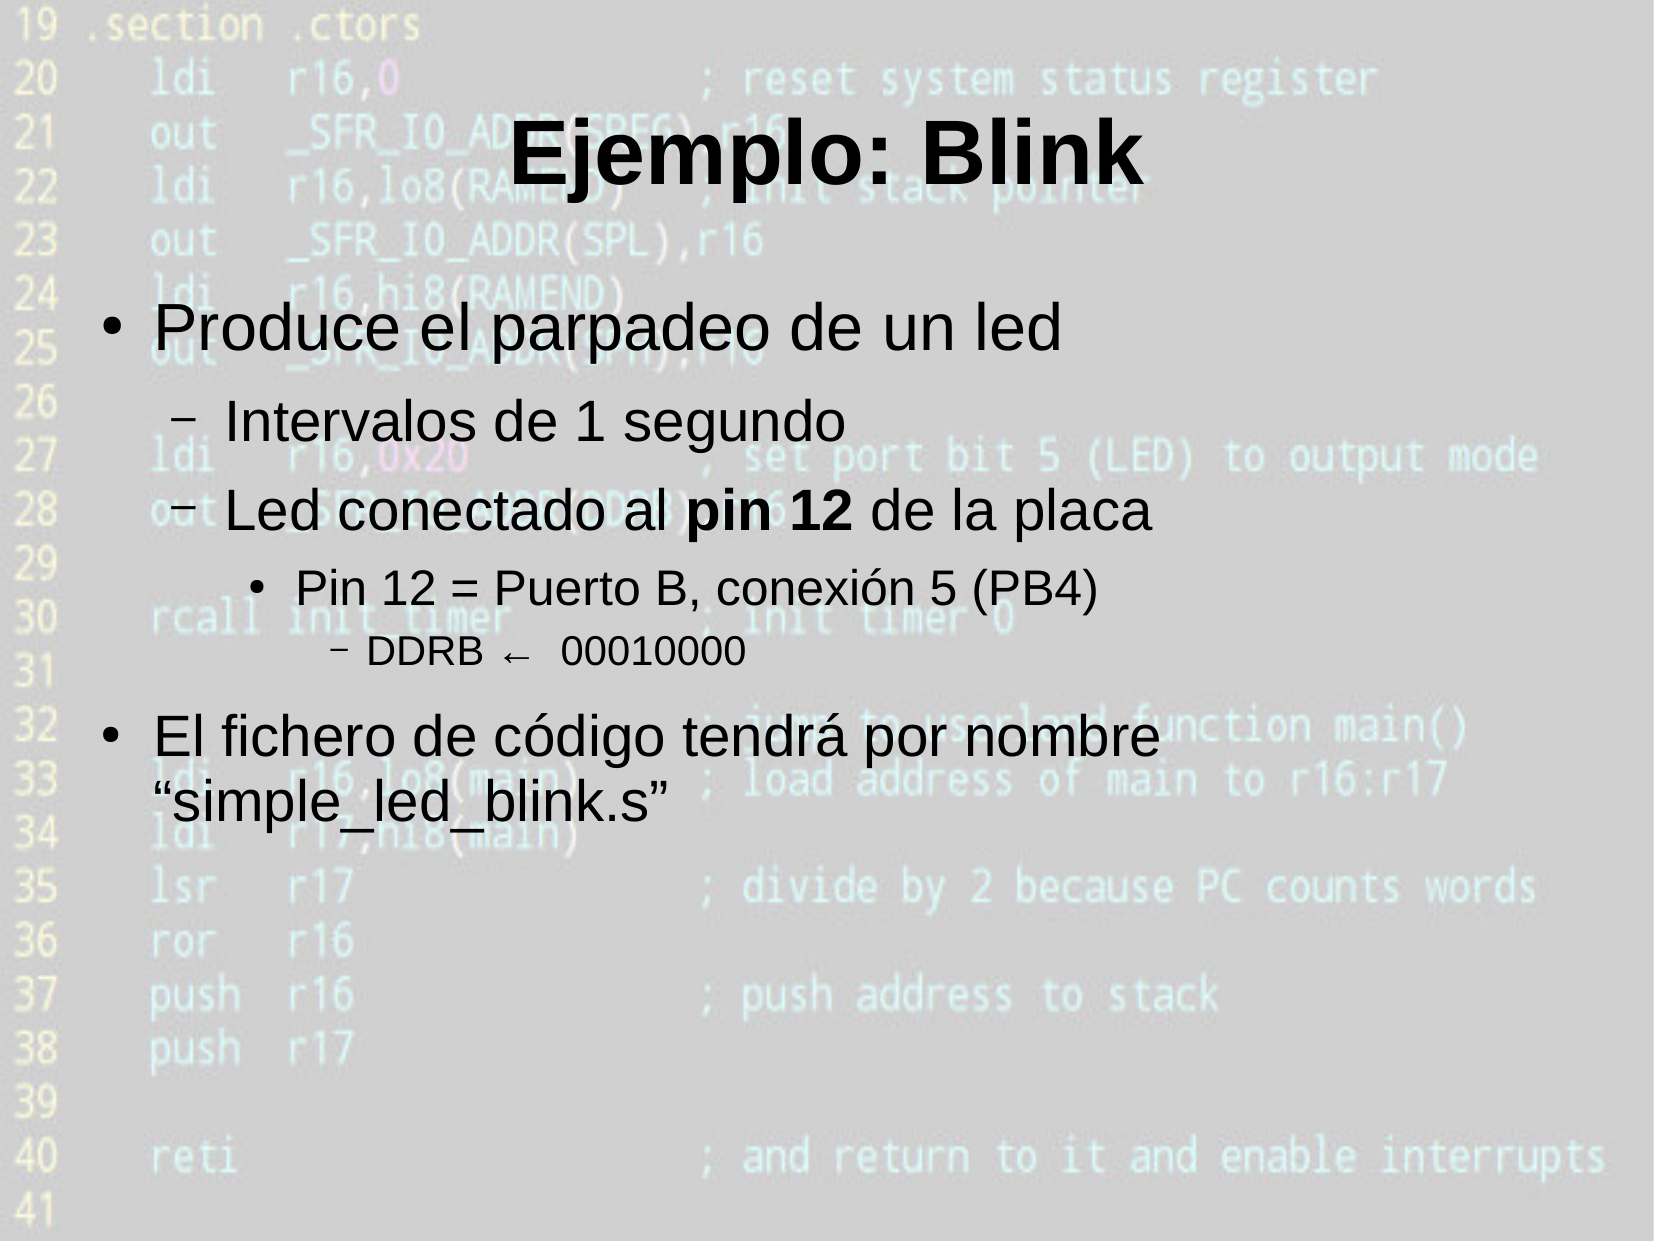

# Ejemplo: Blink
Produce el parpadeo de un led
Intervalos de 1 segundo
Led conectado al pin 12 de la placa
Pin 12 = Puerto B, conexión 5 (PB4)
DDRB ← 00010000
El fichero de código tendrá por nombre “simple_led_blink.s”